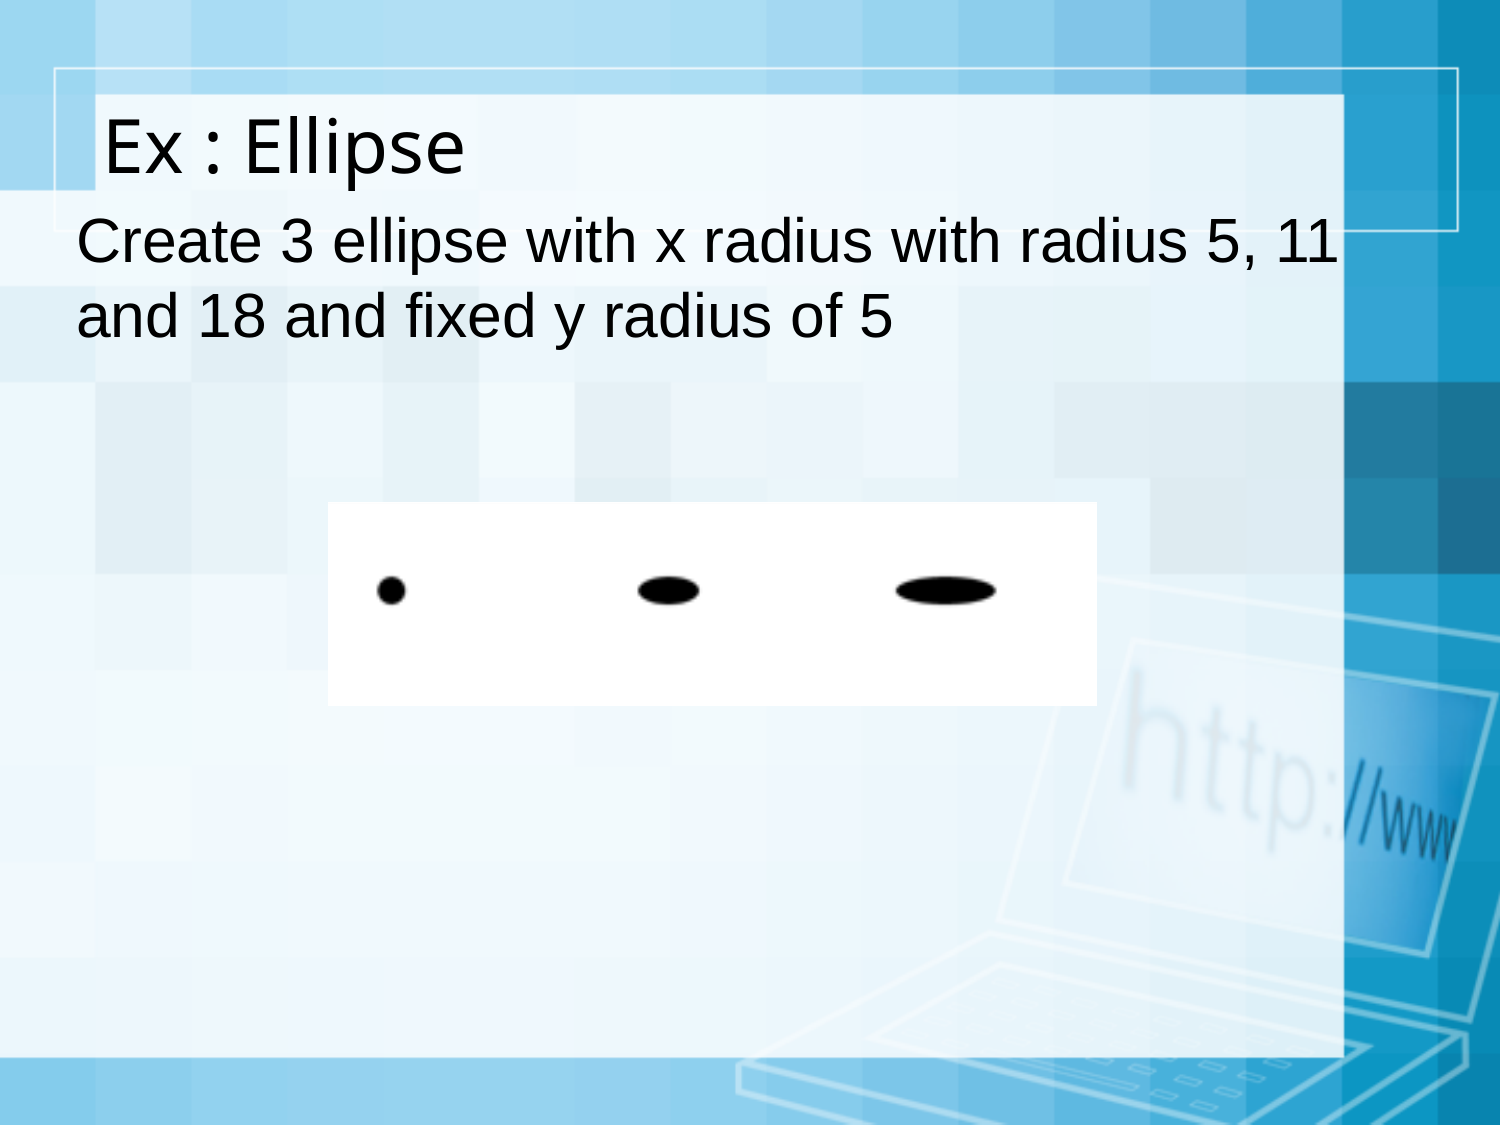

# Ex : Ellipse
Create 3 ellipse with x radius with radius 5, 11 and 18 and fixed y radius of 5